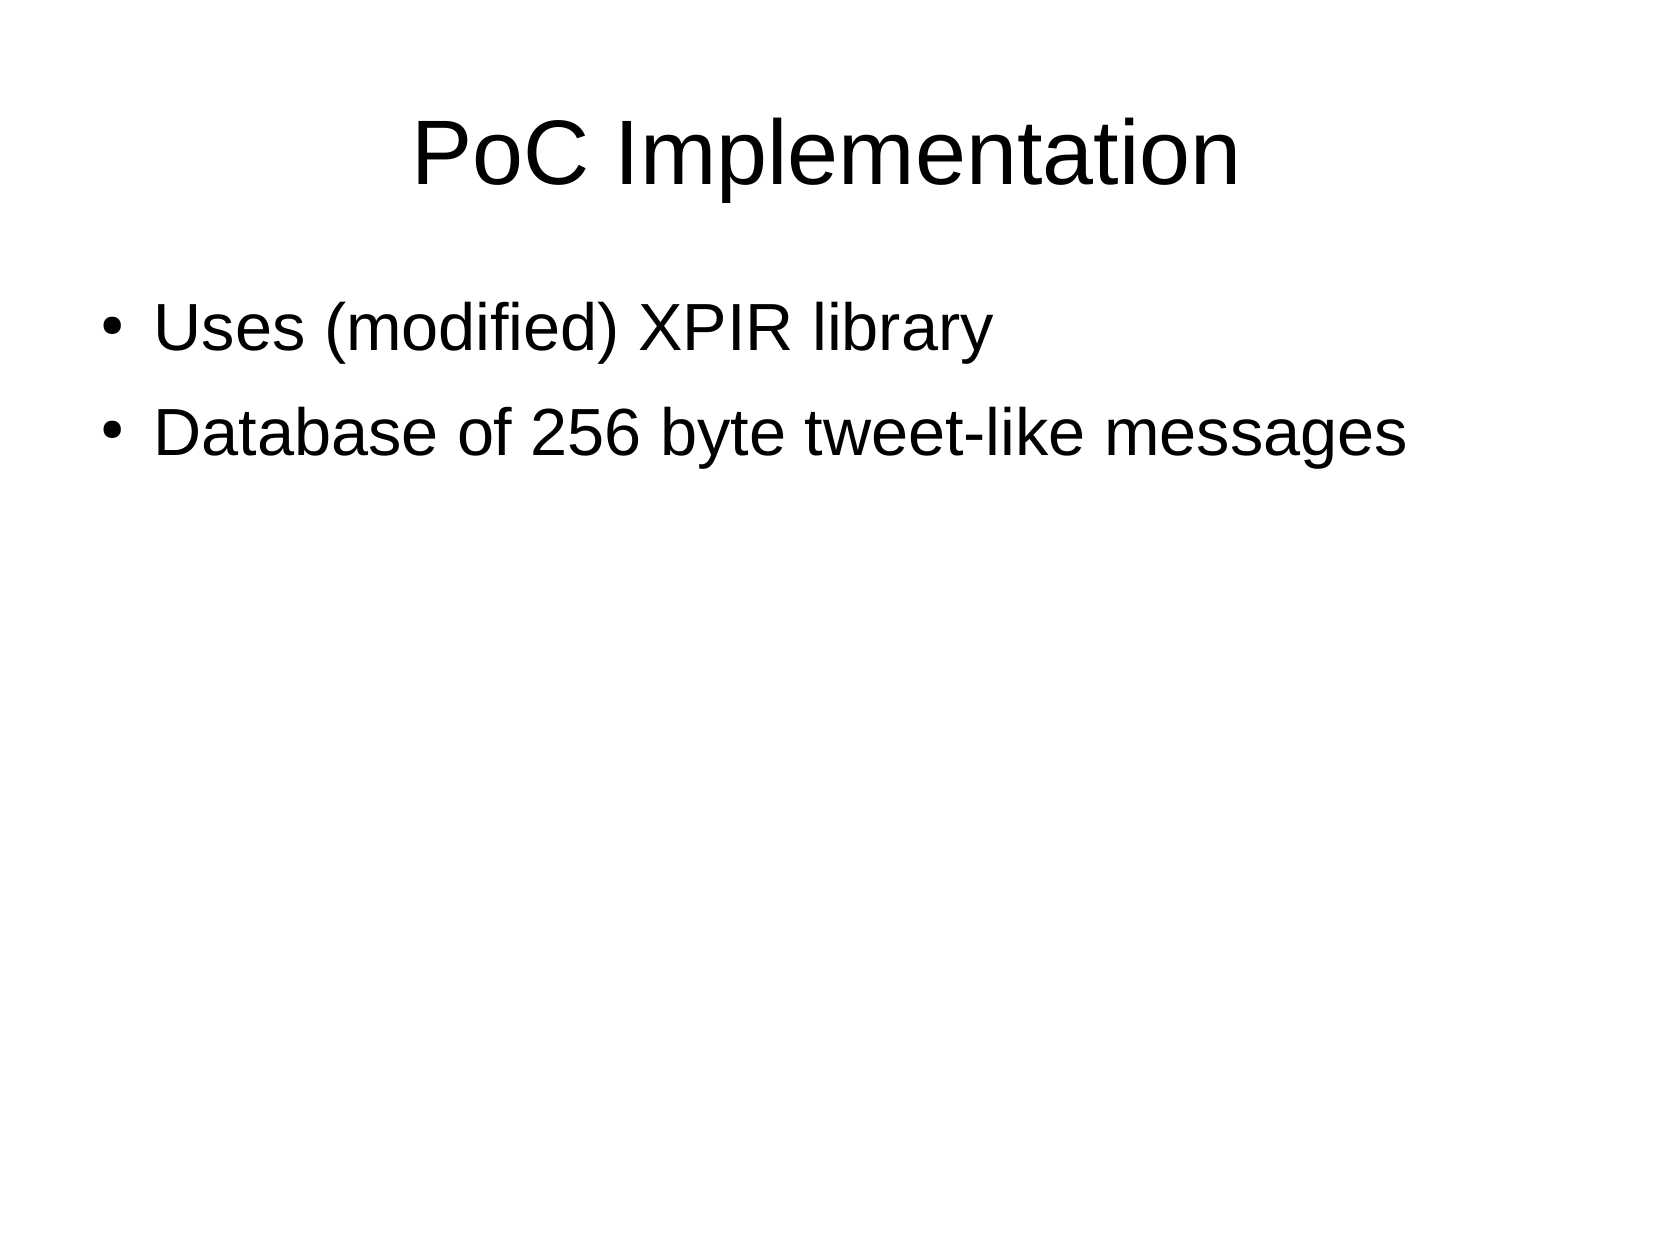

# PoC Implementation
Uses (modified) XPIR library
Database of 256 byte tweet-like messages